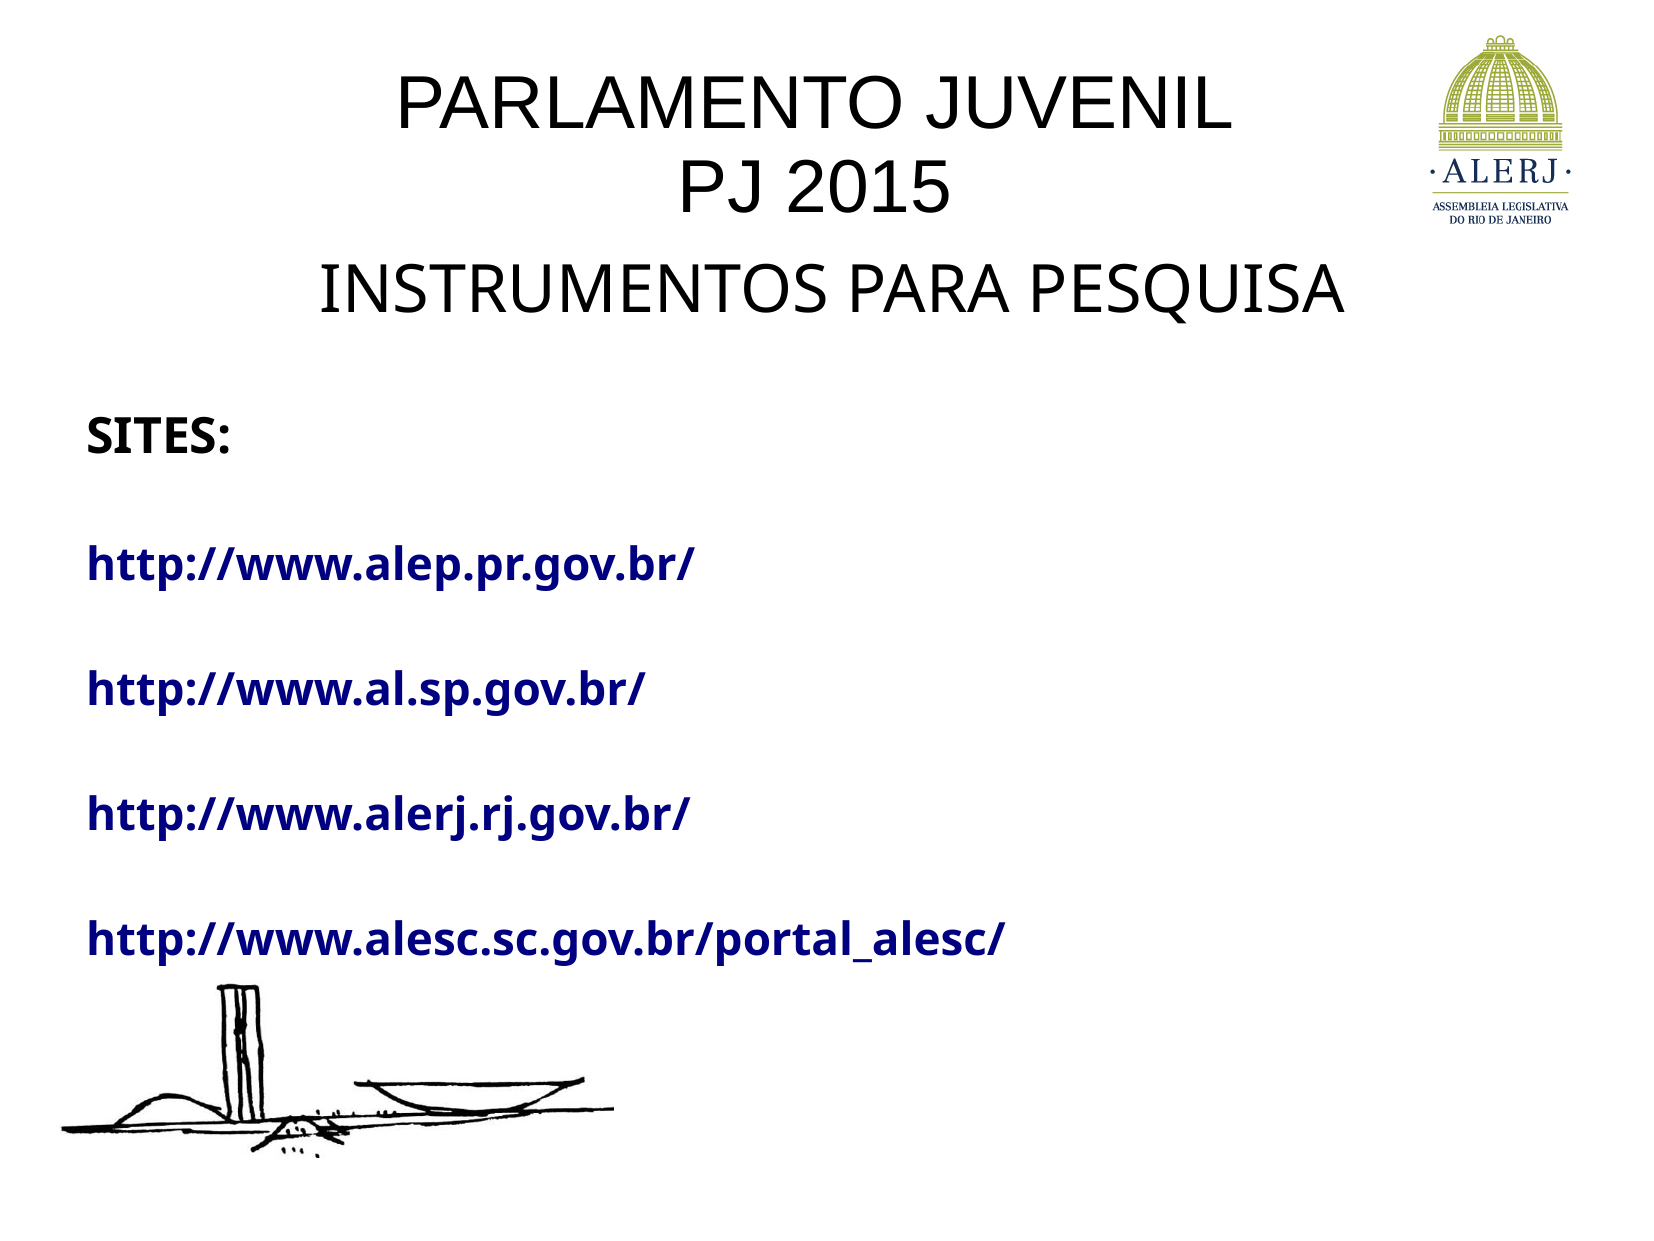

# PARLAMENTO JUVENIL PJ 2015
INSTRUMENTOS PARA PESQUISA
SITES:
http://www.alep.pr.gov.br/
http://www.al.sp.gov.br/
http://www.alerj.rj.gov.br/
http://www.alesc.sc.gov.br/portal_alesc/